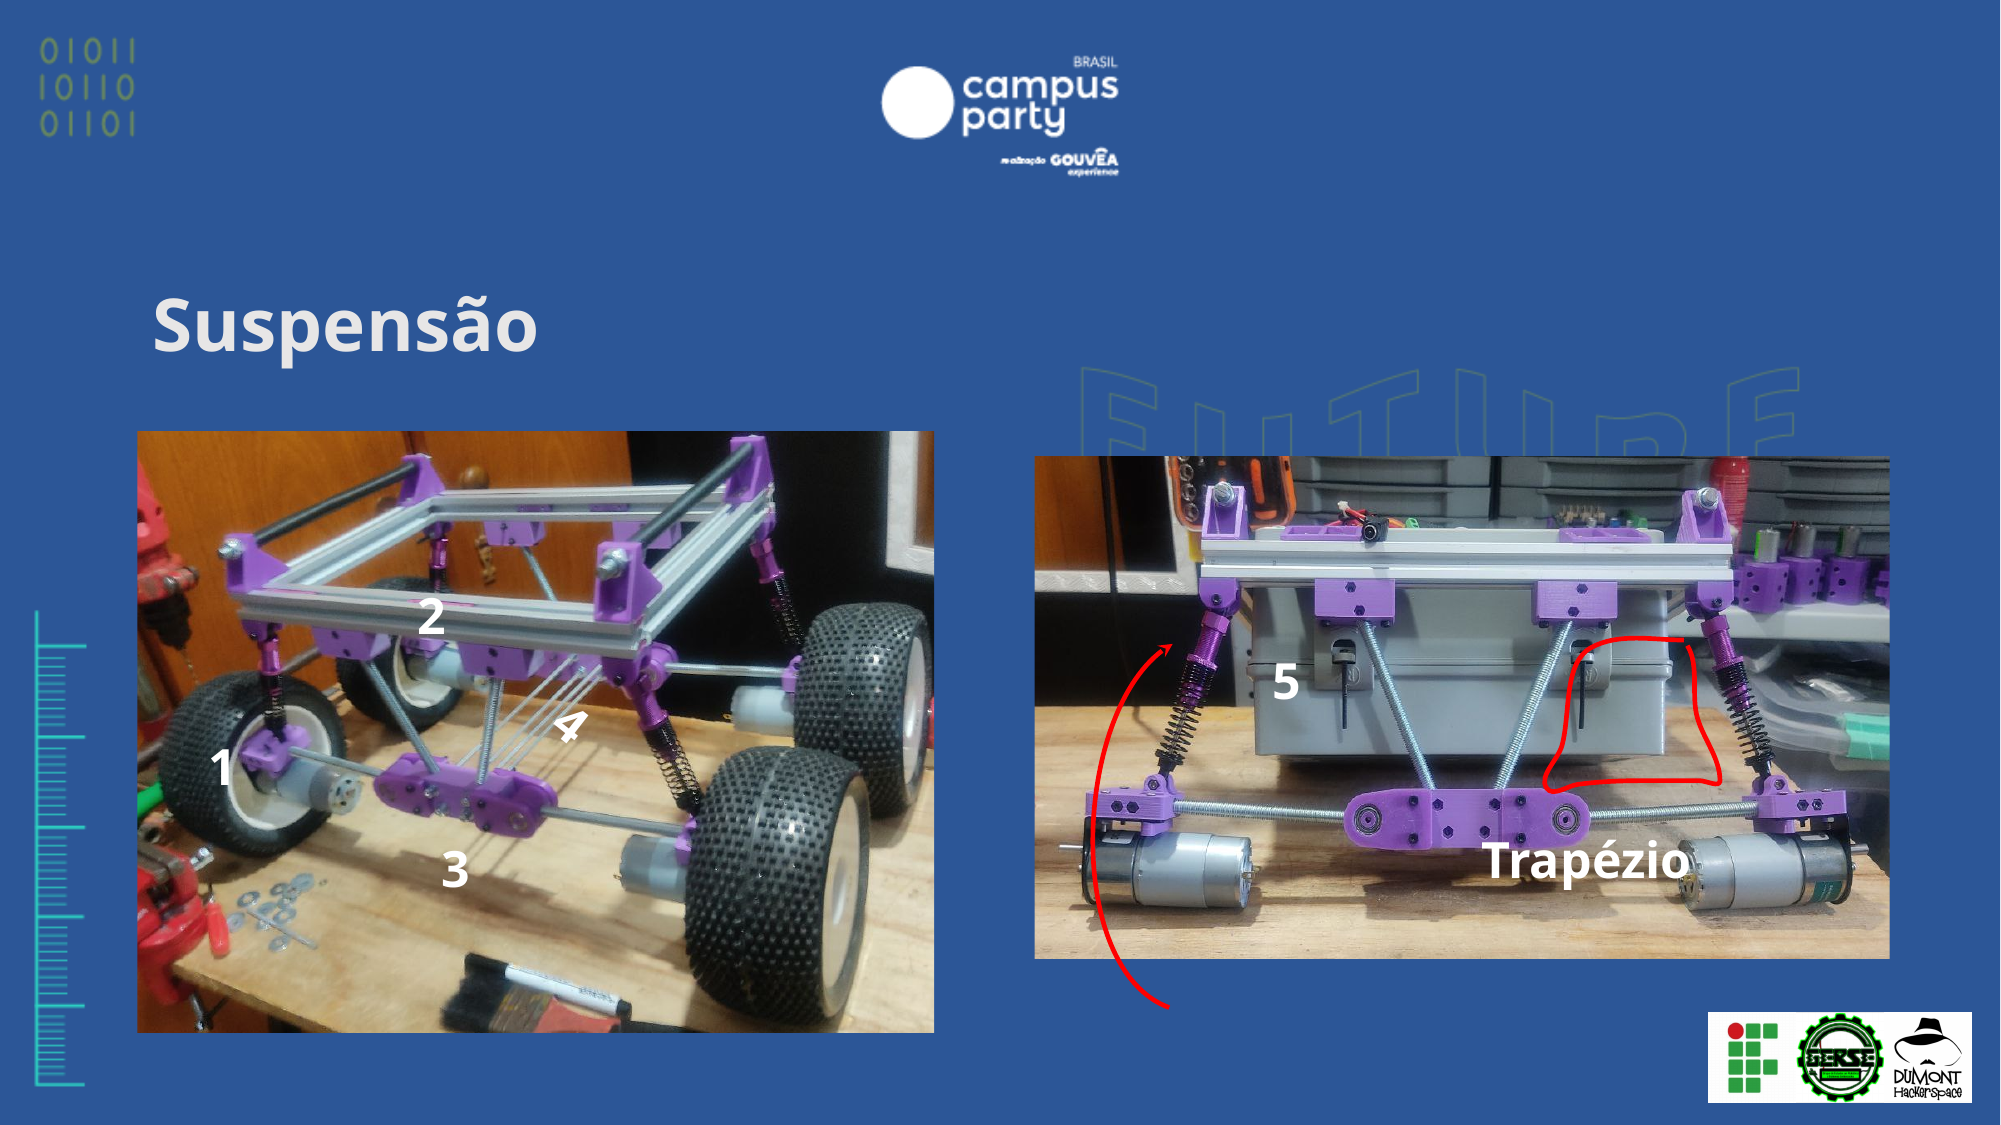

# Suspensão
5
Trapézio
2
4
1
3